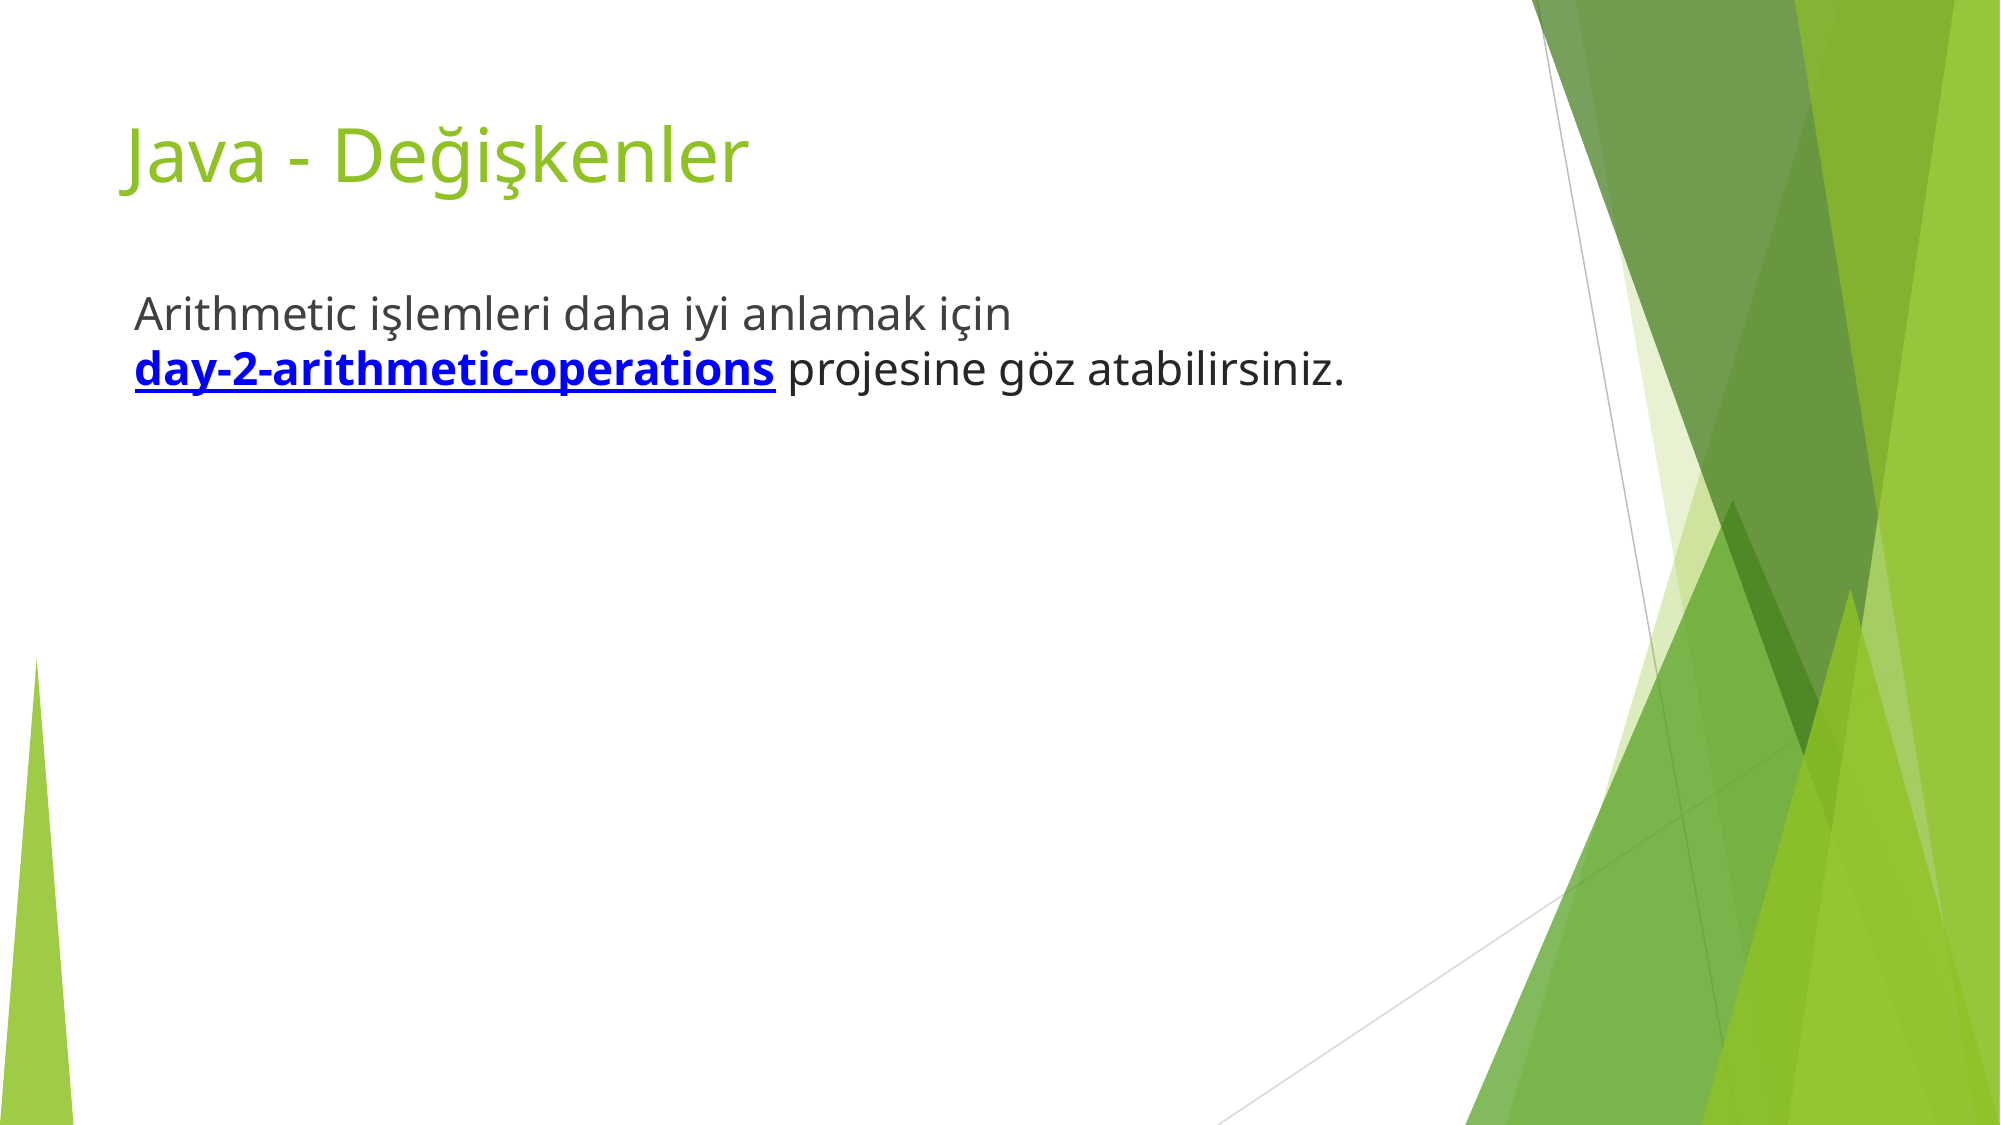

# Java - Değişkenler
Arithmetic işlemleri daha iyi anlamak içinday-2-arithmetic-operations projesine göz atabilirsiniz.